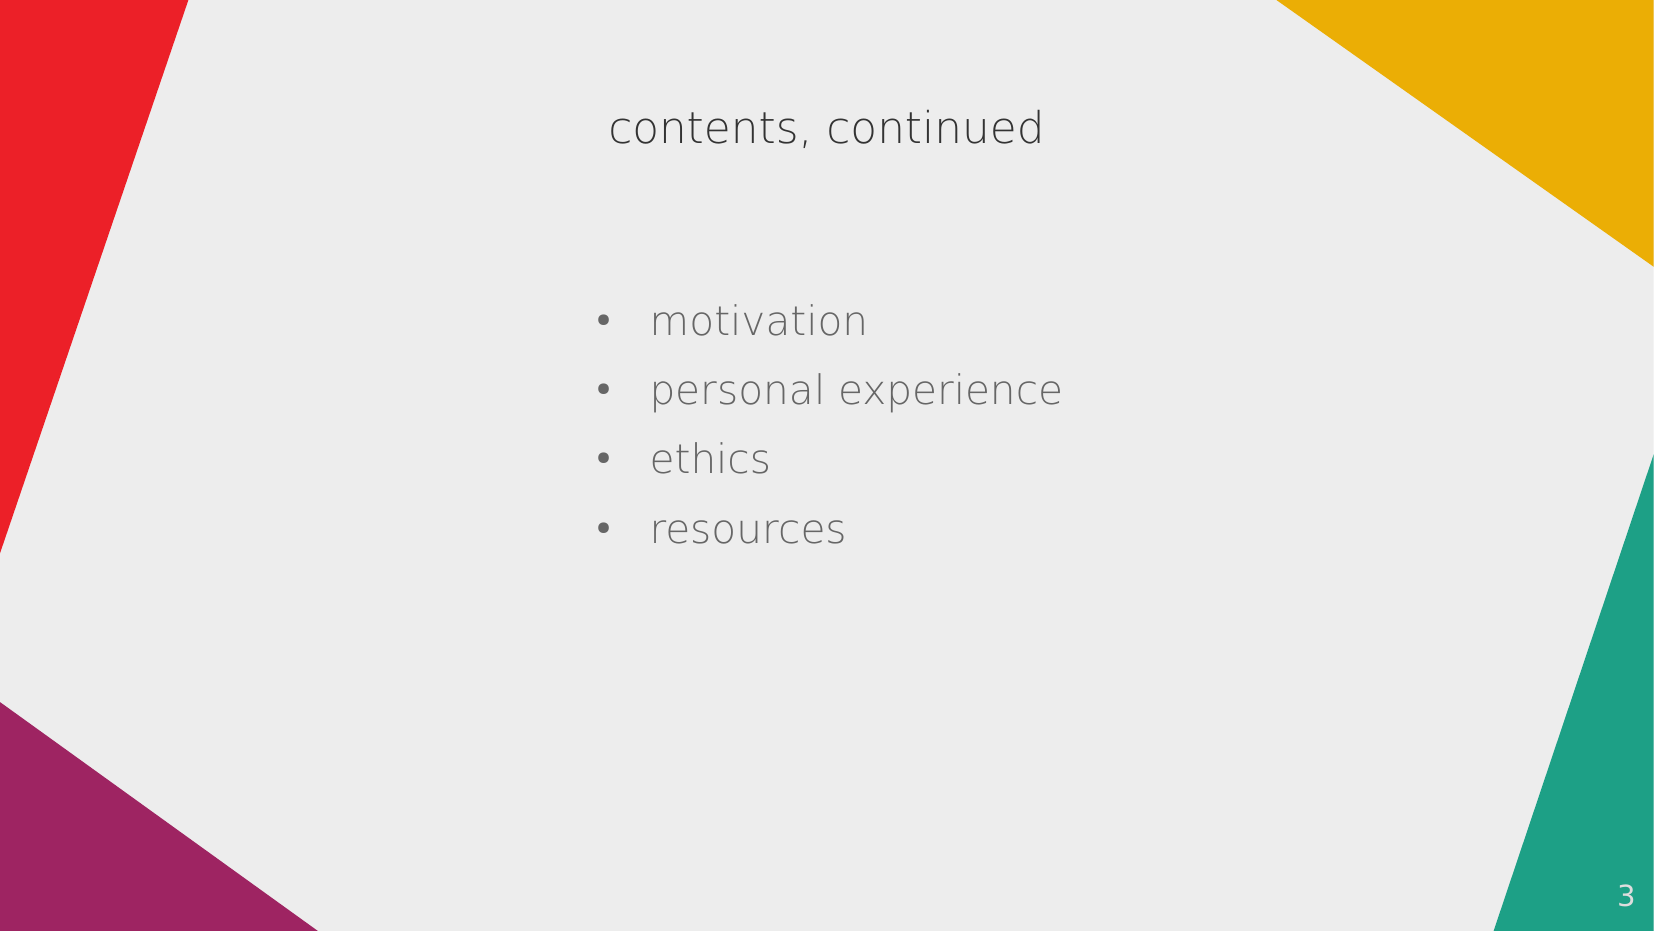

# contents, continued
motivation
personal experience
ethics
resources
3